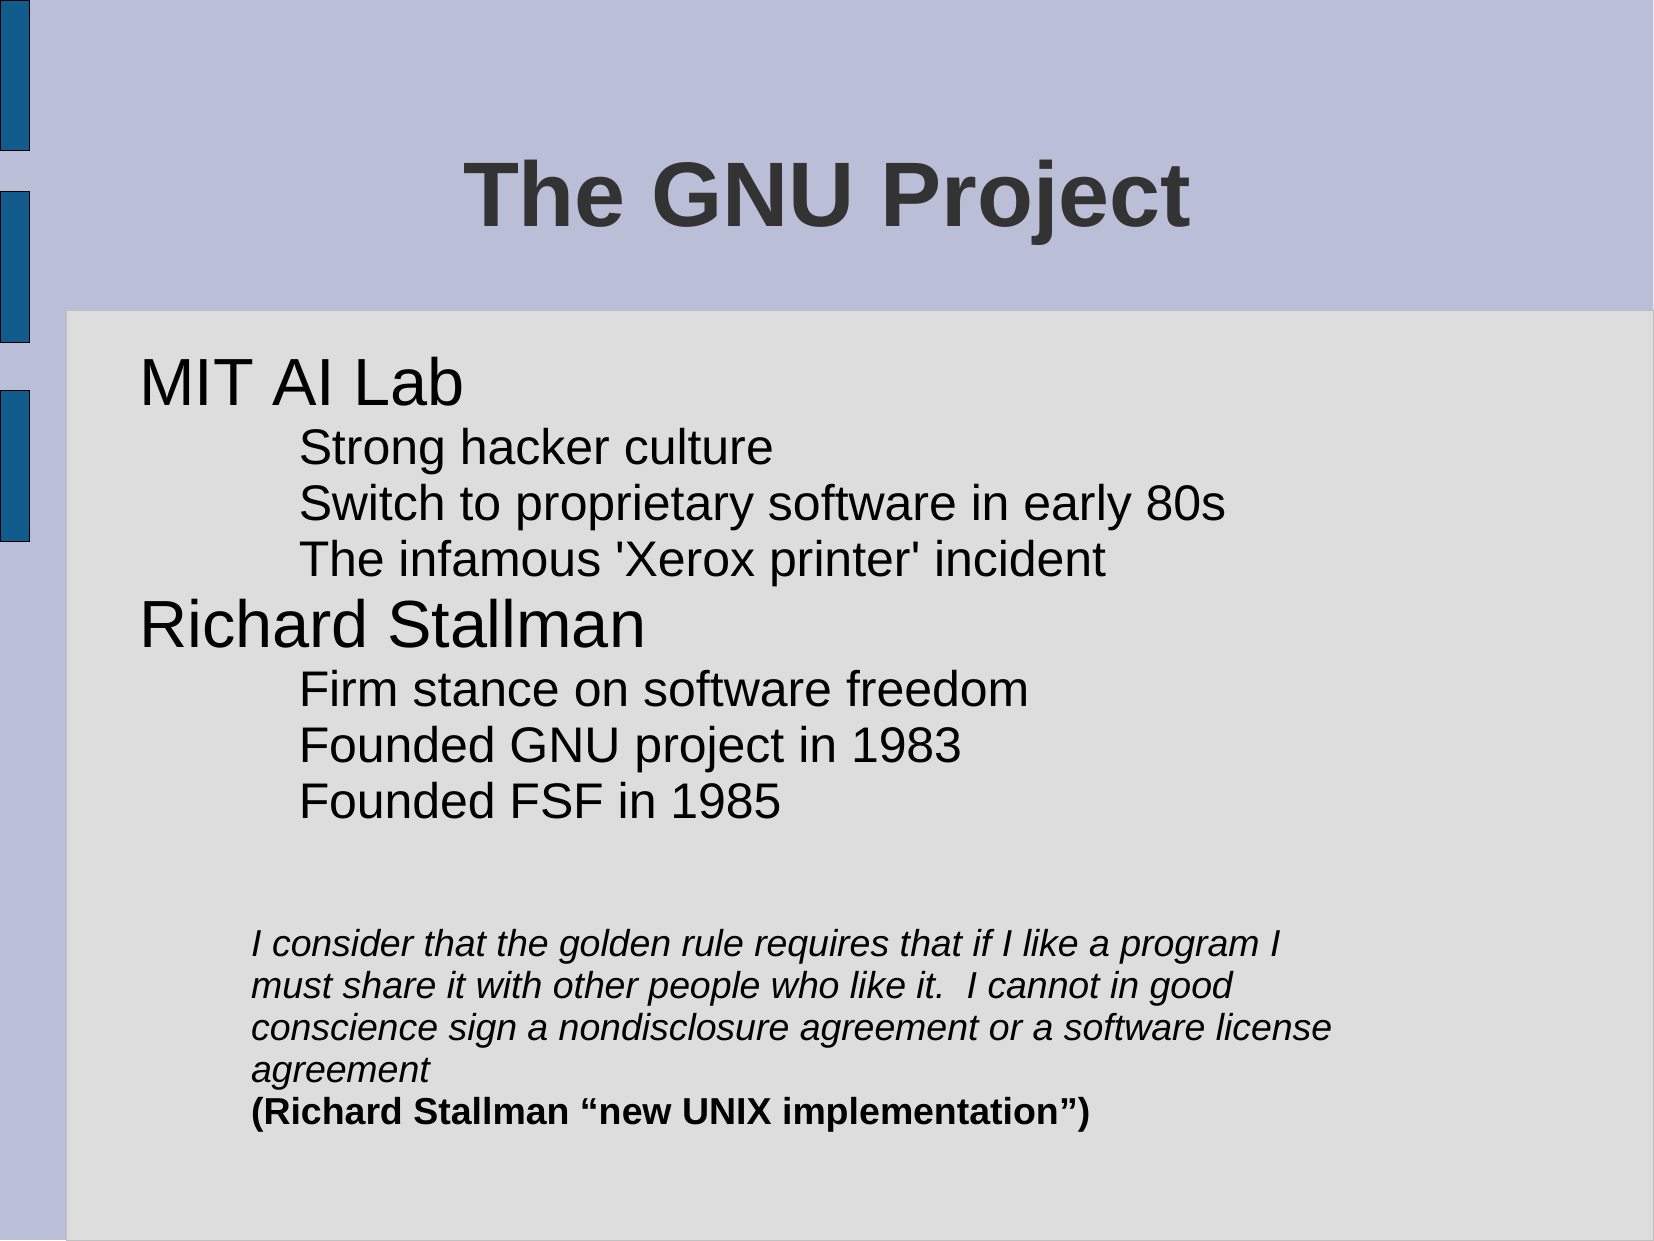

# The GNU Project
MIT AI Lab
Strong hacker culture
Switch to proprietary software in early 80s
The infamous 'Xerox printer' incident
Richard Stallman
Firm stance on software freedom
Founded GNU project in 1983
Founded FSF in 1985
I consider that the golden rule requires that if I like a program I
must share it with other people who like it. I cannot in good
conscience sign a nondisclosure agreement or a software license
agreement
(Richard Stallman “new UNIX implementation”)